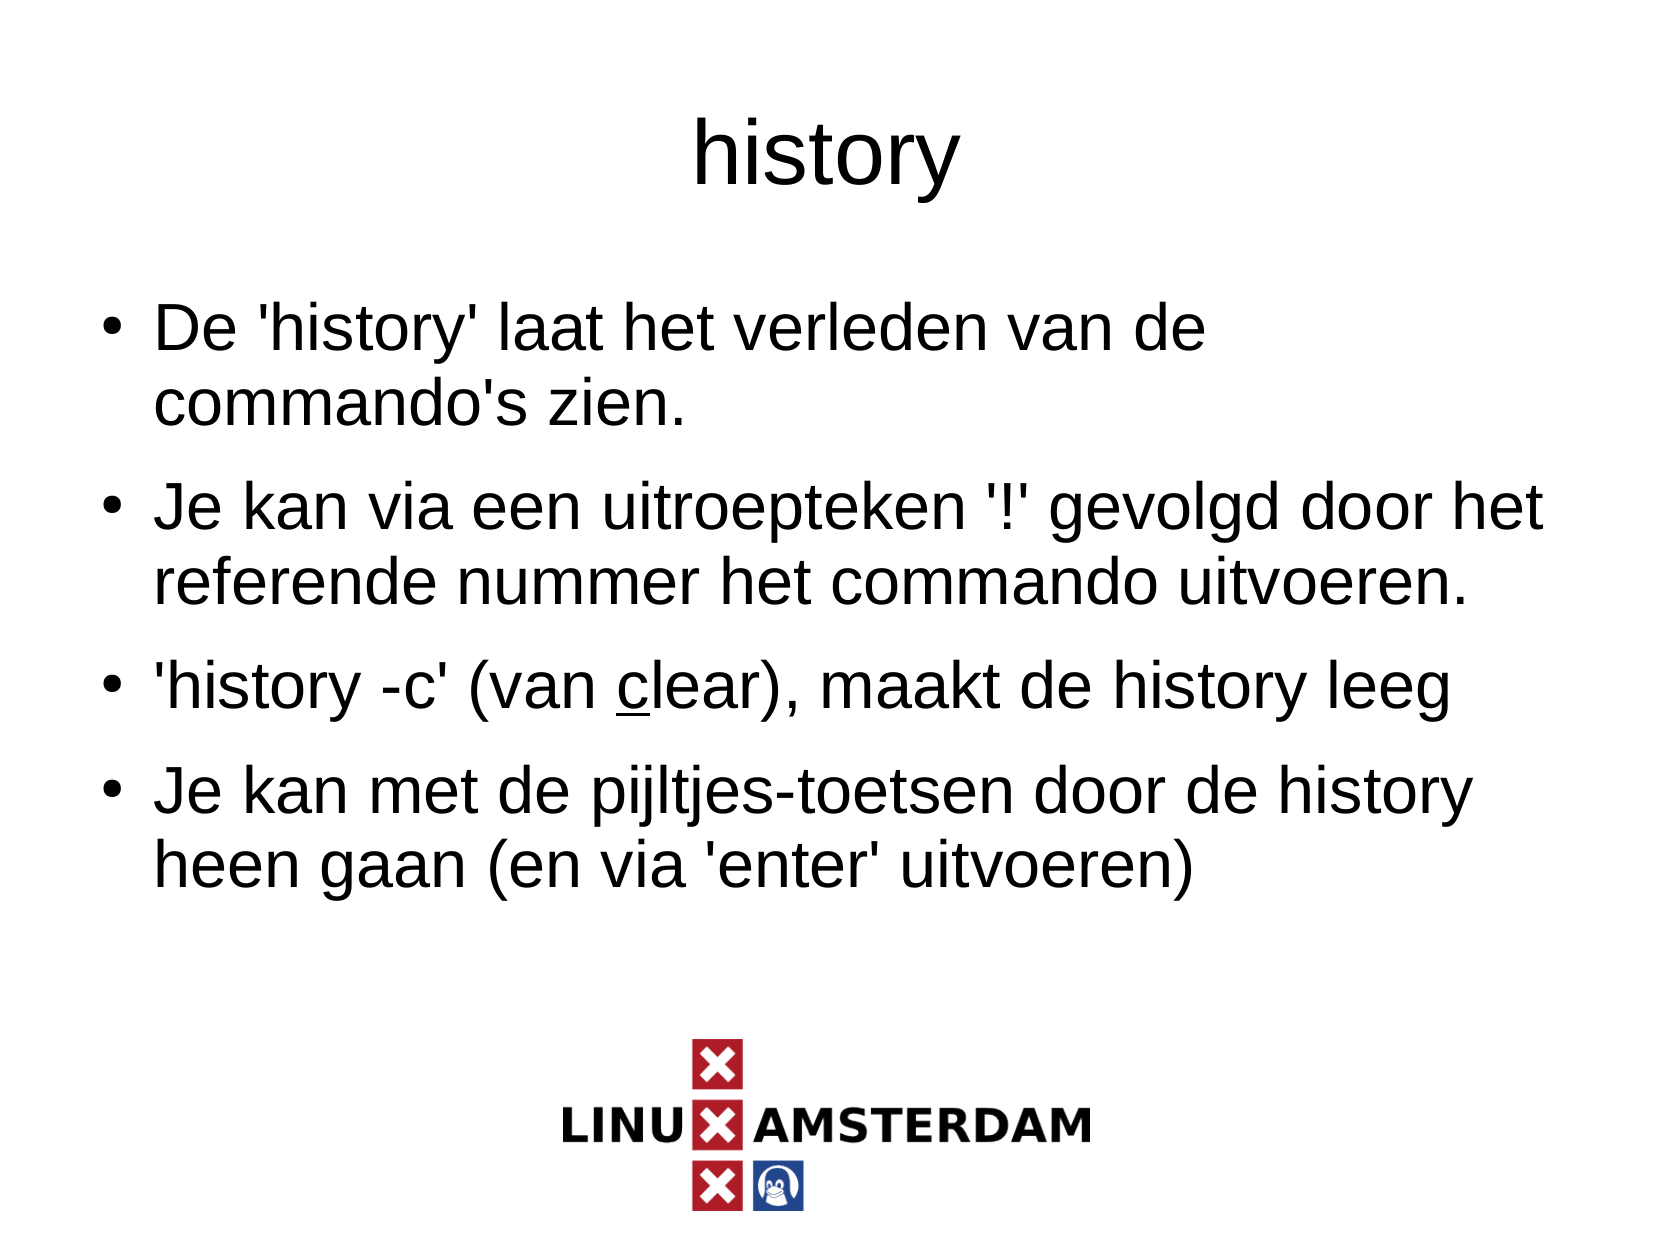

# history
De 'history' laat het verleden van de commando's zien.
Je kan via een uitroepteken '!' gevolgd door het referende nummer het commando uitvoeren.
'history -c' (van clear), maakt de history leeg
Je kan met de pijltjes-toetsen door de history heen gaan (en via 'enter' uitvoeren)